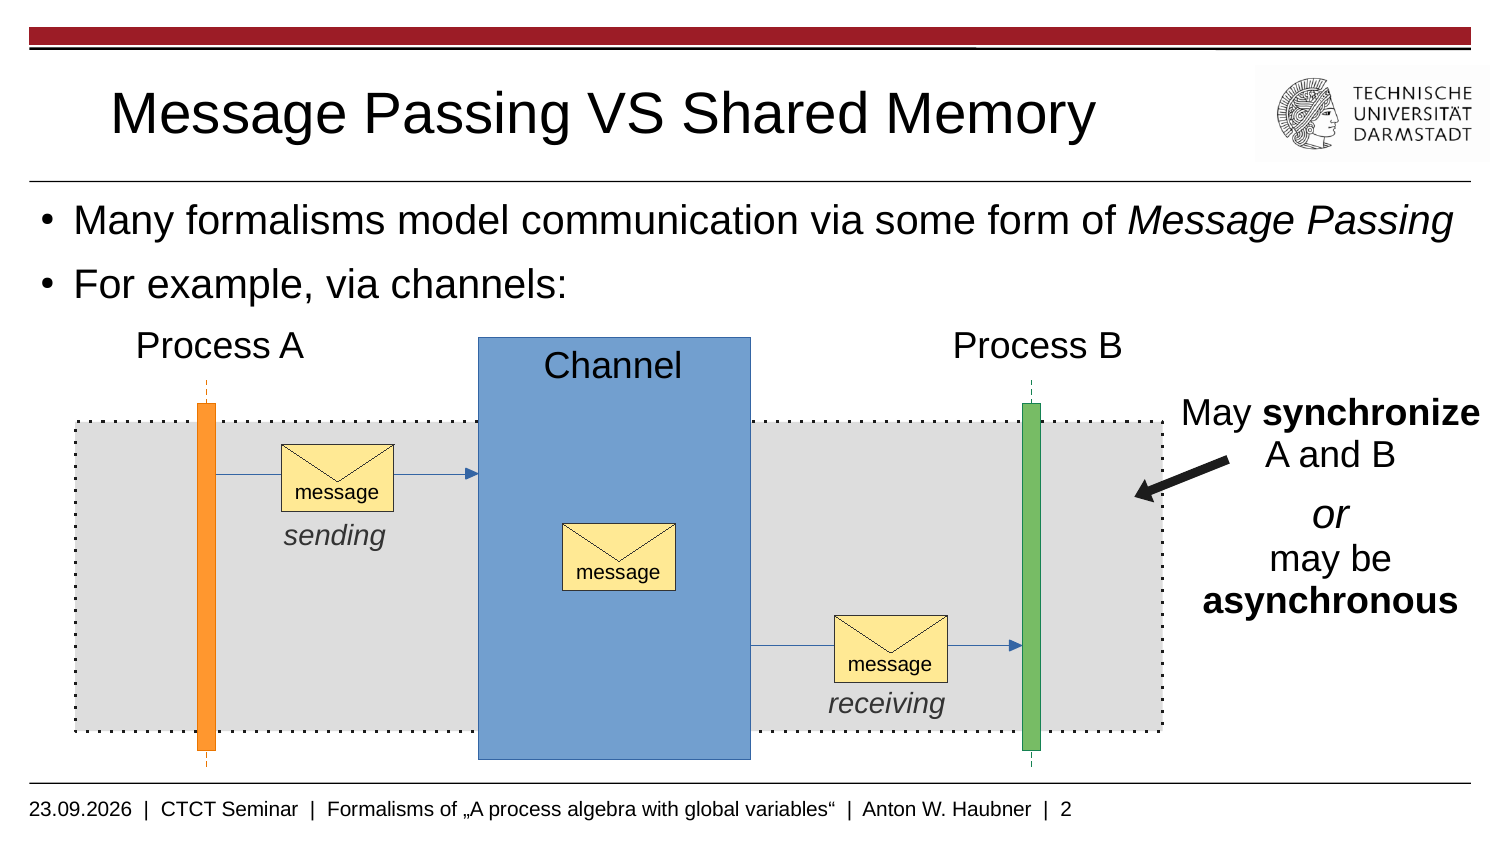

# Message Passing VS Shared Memory
Many formalisms model communication via some form of Message Passing
For example, via channels:
Process A
Process B
Channel
May synchronize
A and B
or
may be
asynchronous
message
sending
message
message
receiving